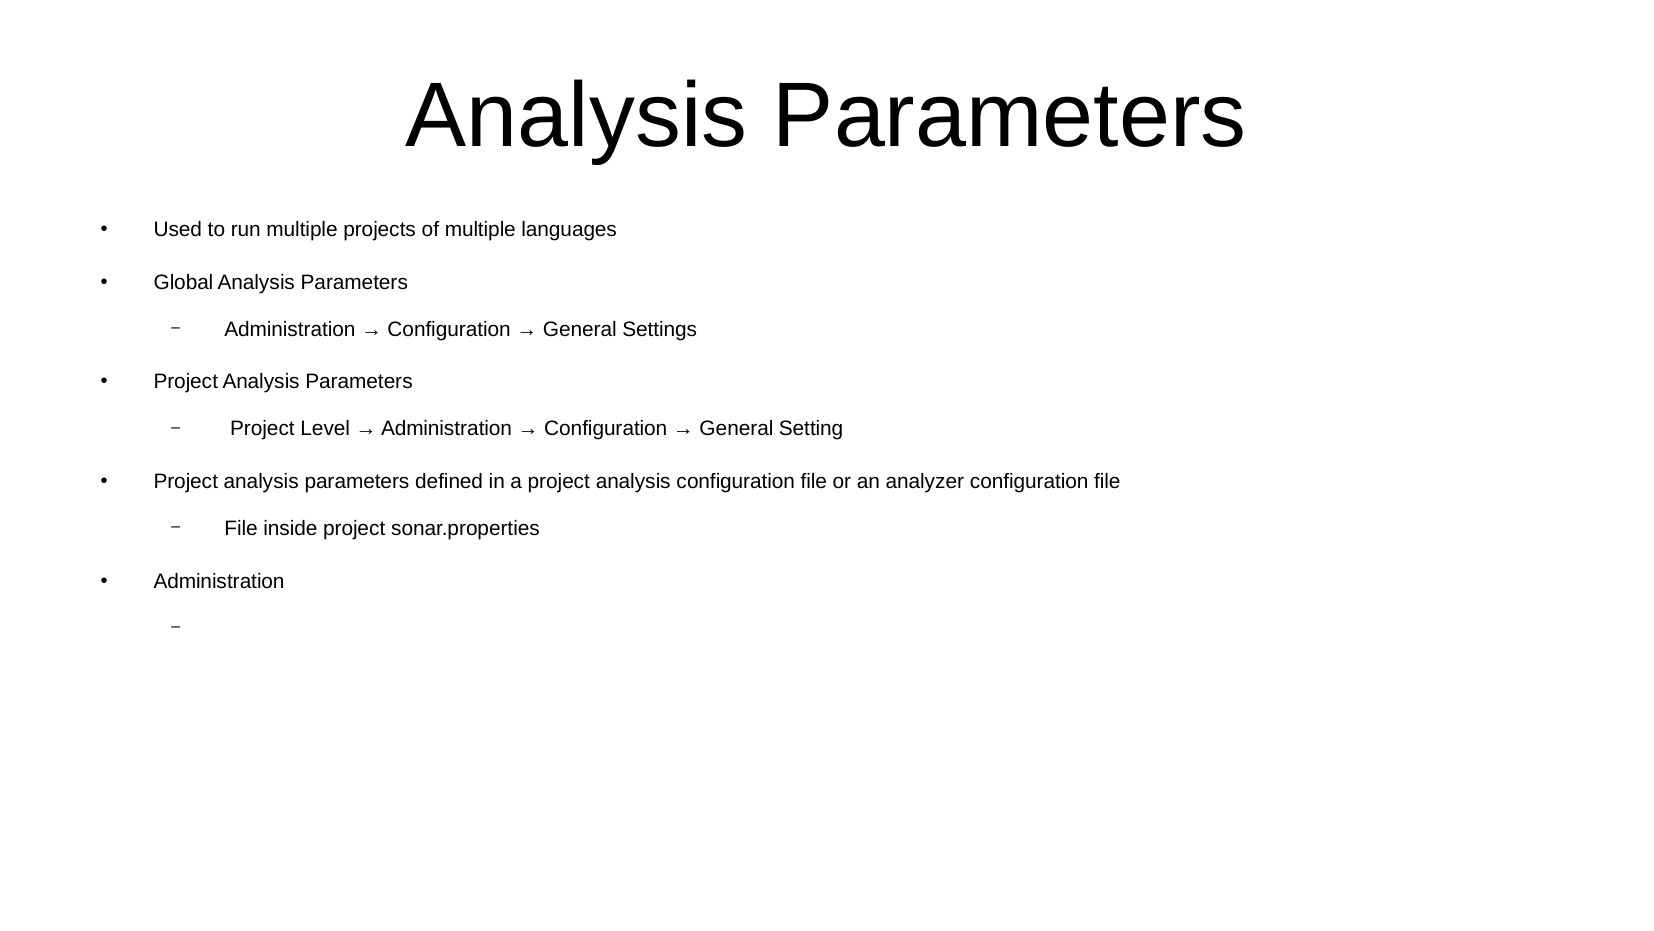

# Analysis Parameters
Used to run multiple projects of multiple languages
Global Analysis Parameters
Administration → Configuration → General Settings
Project Analysis Parameters
 Project Level → Administration → Configuration → General Setting
Project analysis parameters defined in a project analysis configuration file or an analyzer configuration file
File inside project sonar.properties
Administration